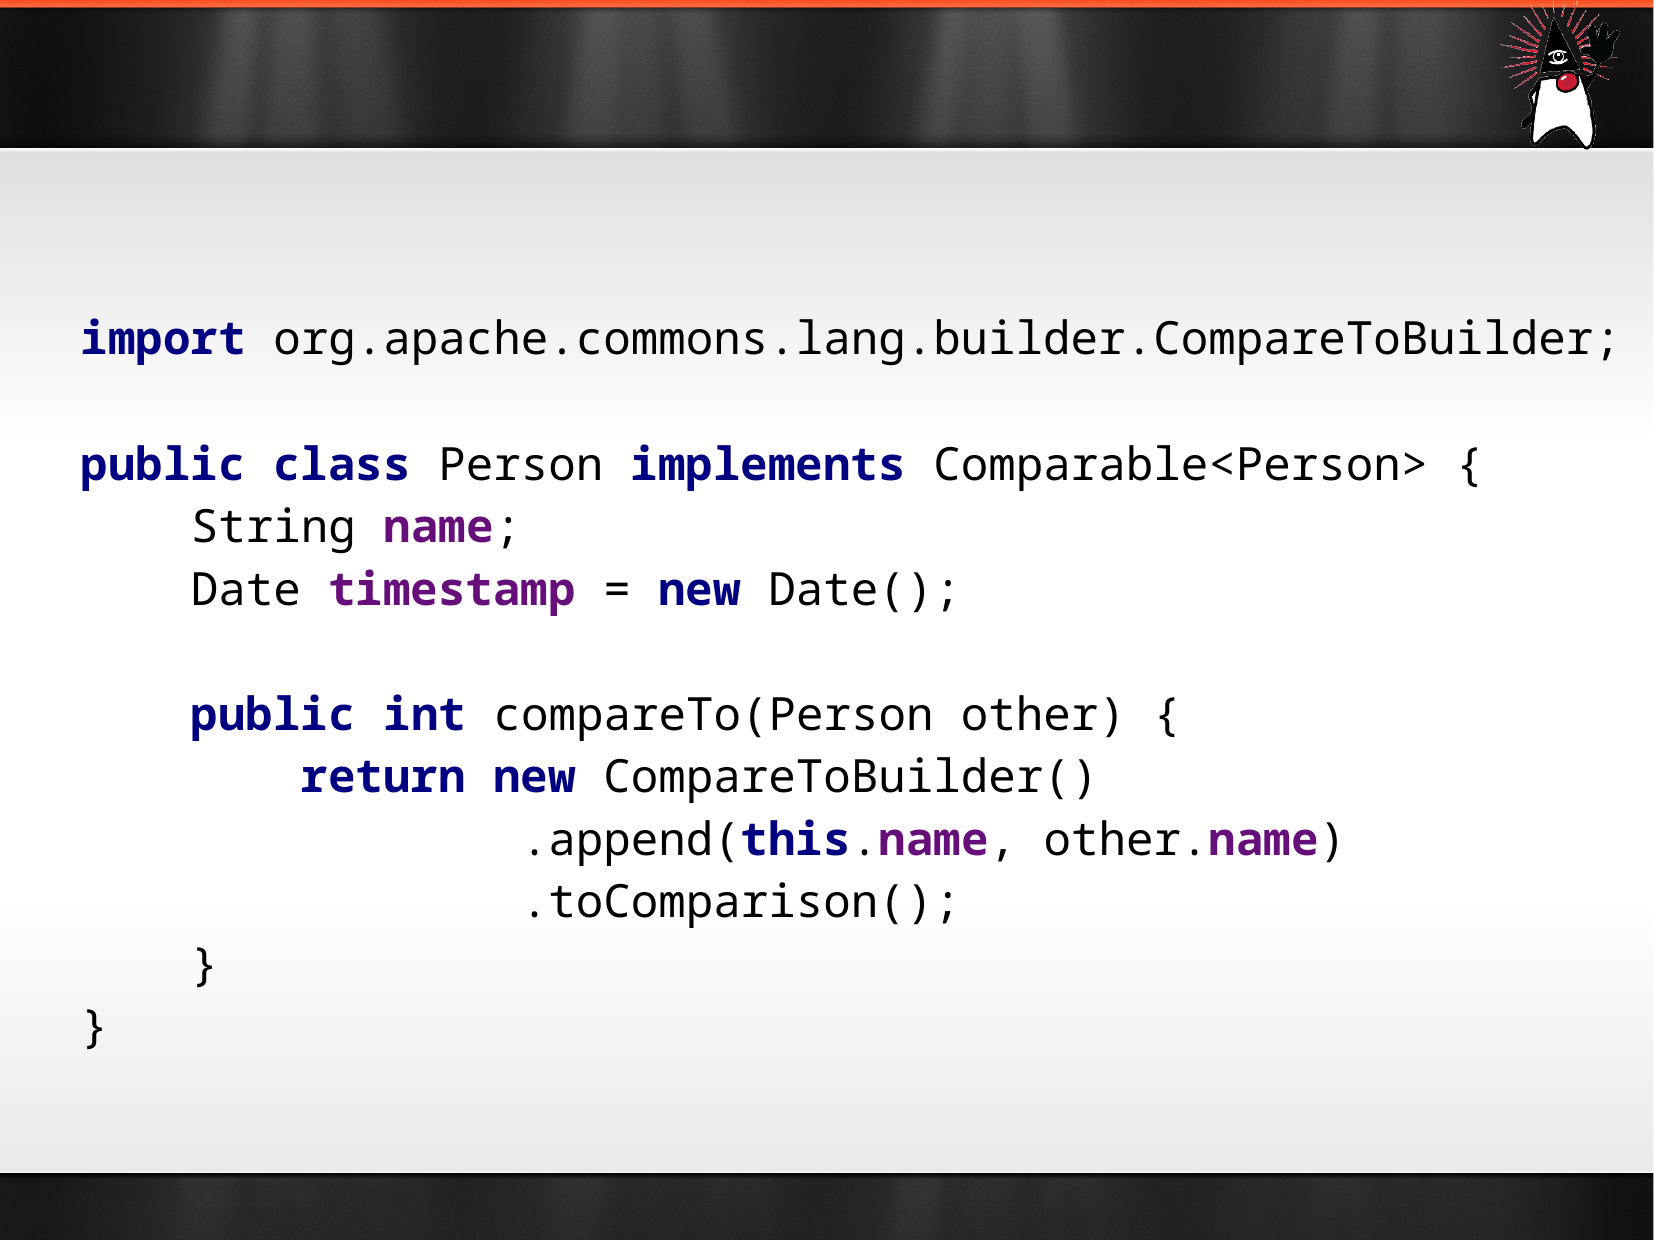

#
import org.apache.commons.lang.builder.CompareToBuilder;
public class Person implements Comparable<Person> {
 String name;
 Date timestamp = new Date();
 public int compareTo(Person other) {
 return new CompareToBuilder()
 .append(this.name, other.name)
 .toComparison();
 }
}